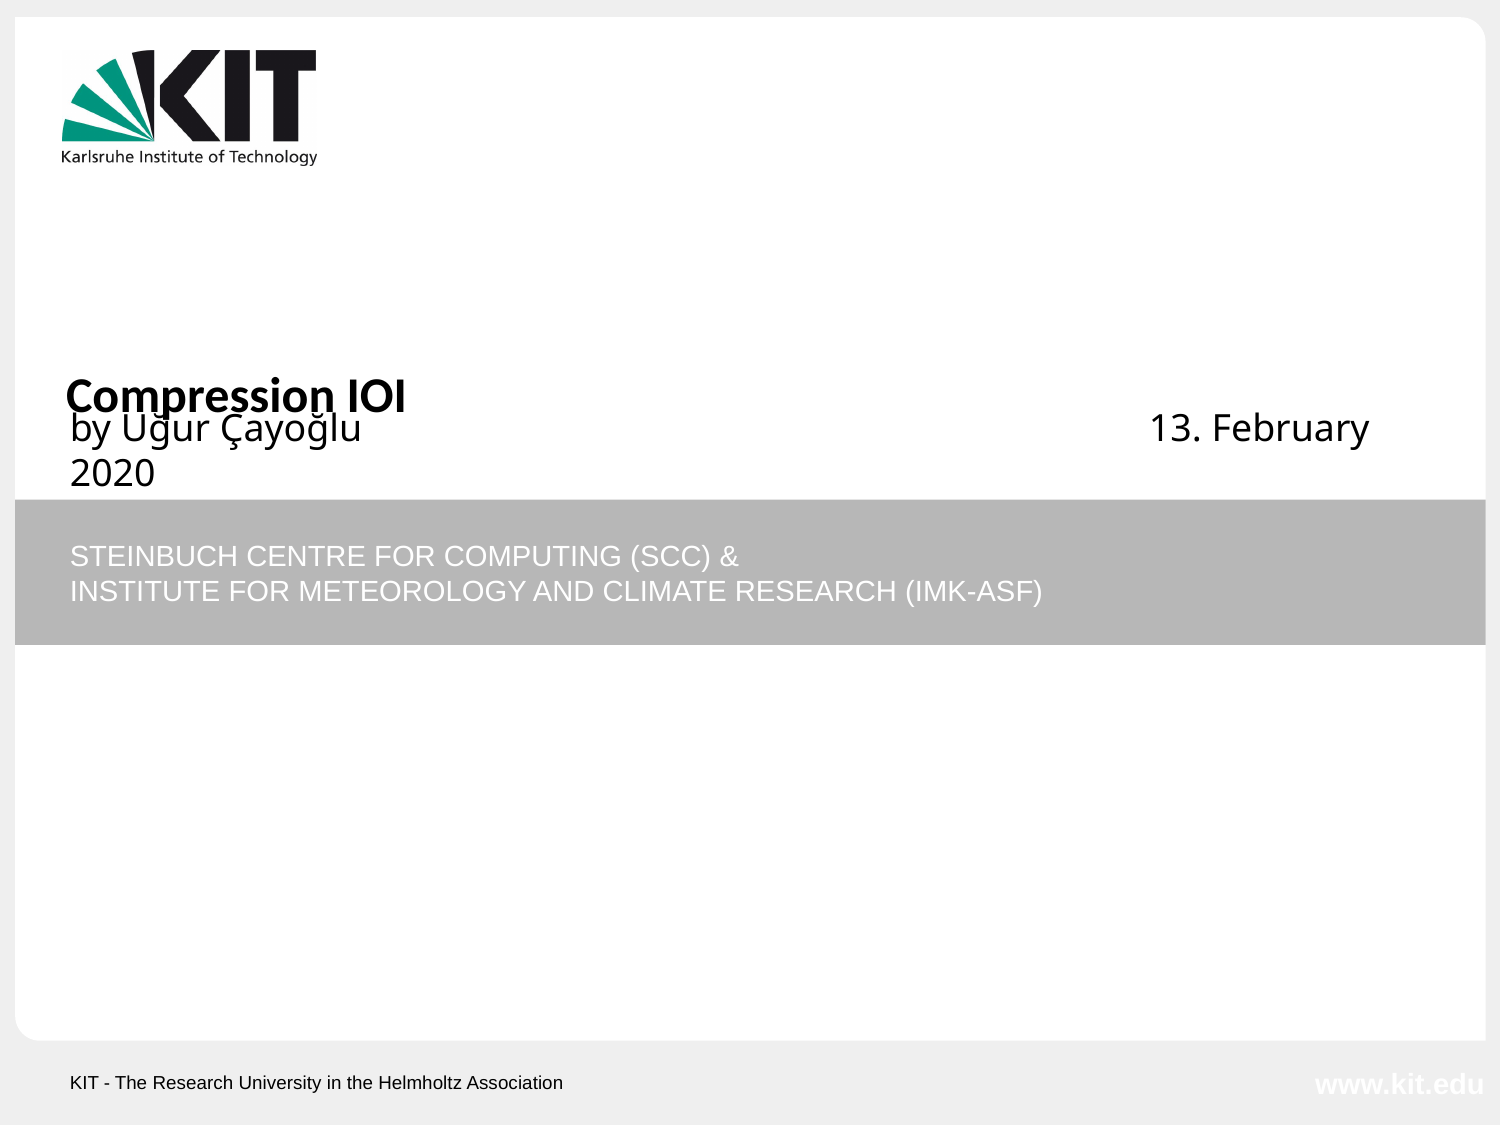

Compression IOI
by Uğur Çayoğlu											 13. February 2020
STEINBUCH CENTRE FOR COMPUTING (SCC) &
INSTITUTE FOR METEOROLOGY AND CLIMATE RESEARCH (IMK-ASF)
KIT - The Research University in the Helmholtz Association
www.kit.edu